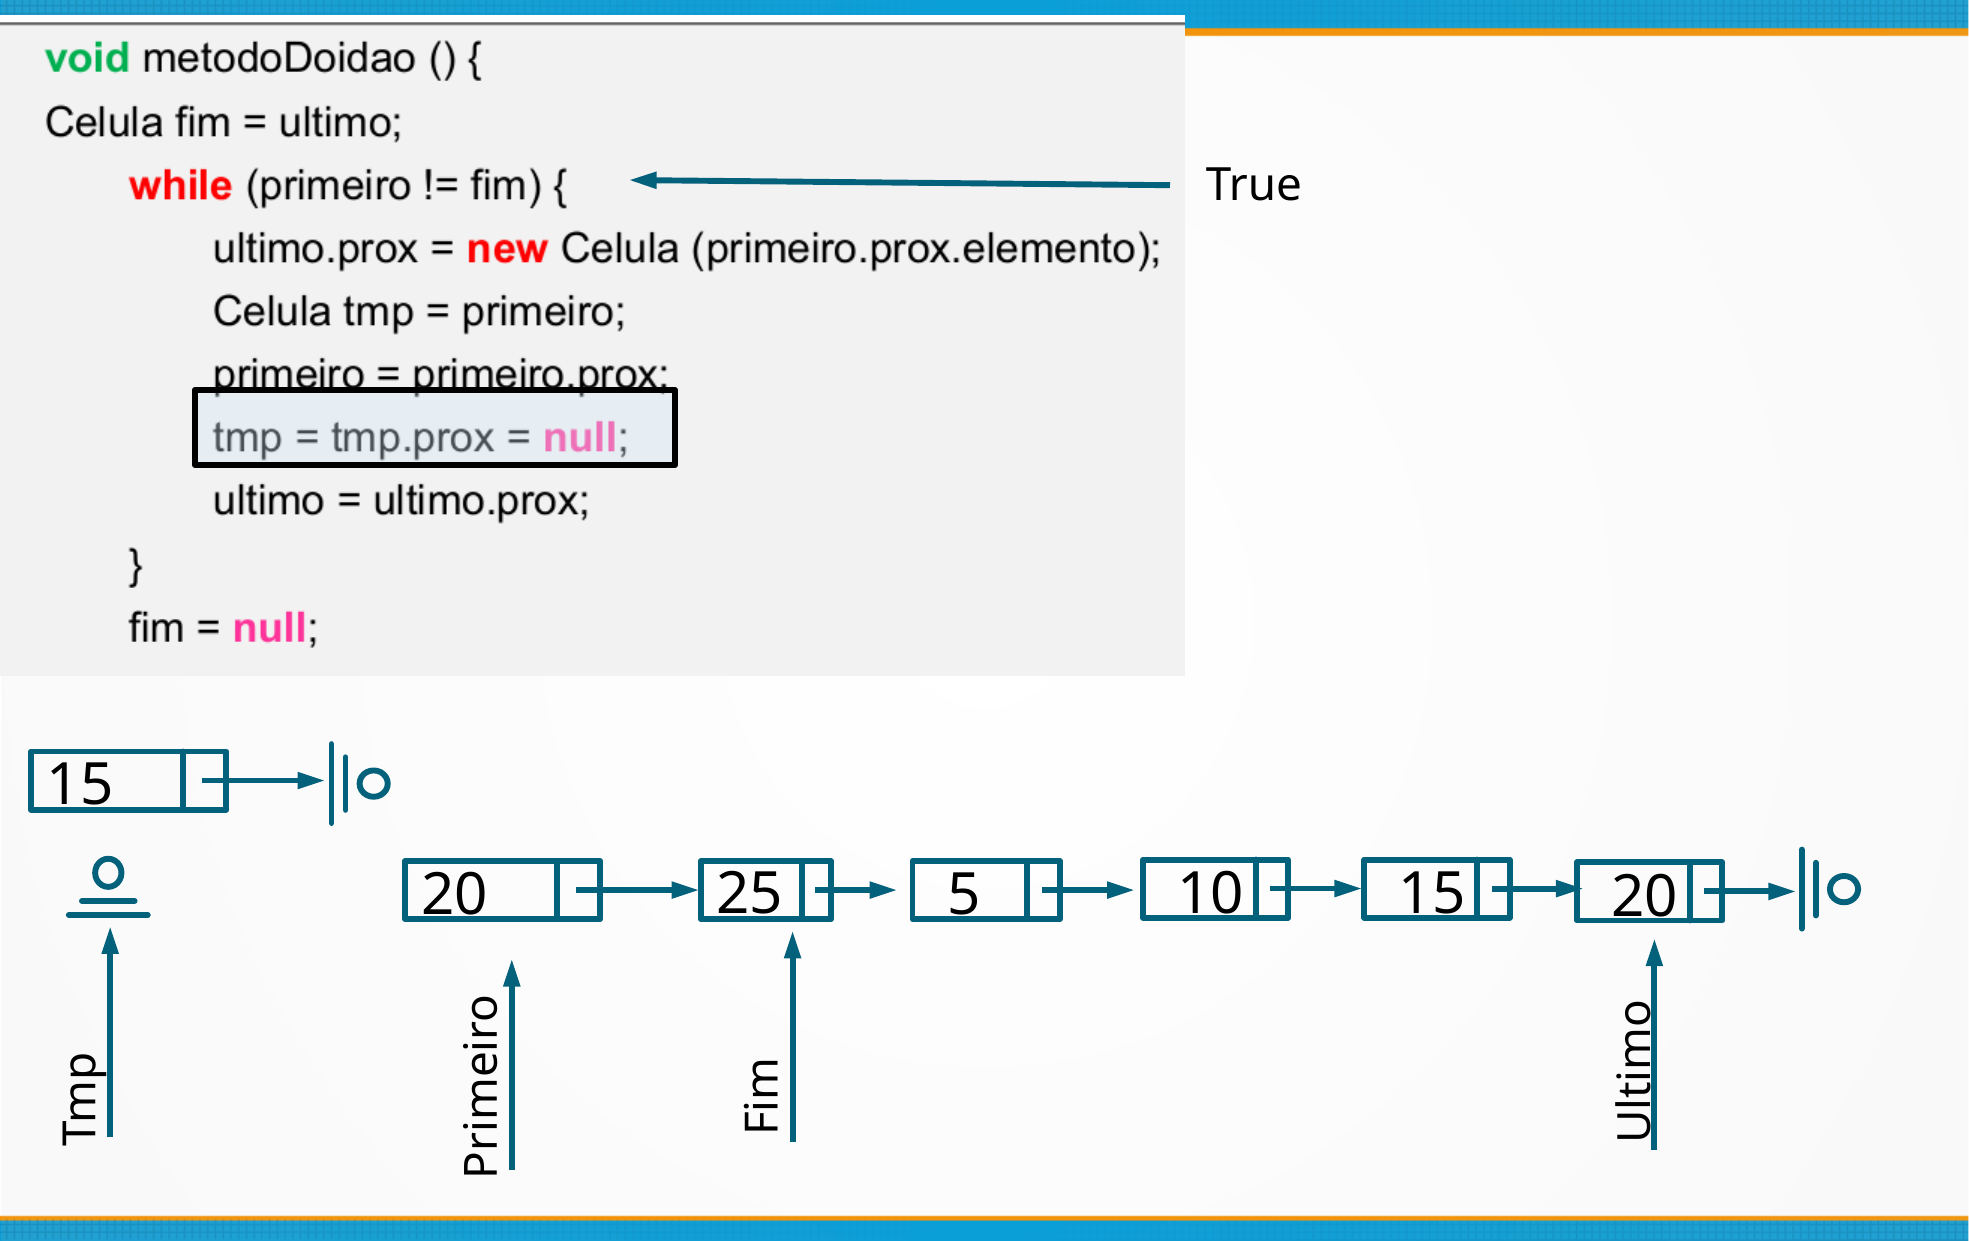

True
15
10
25
15
20
5
20
Tmp
Fim
Ultimo
Primeiro